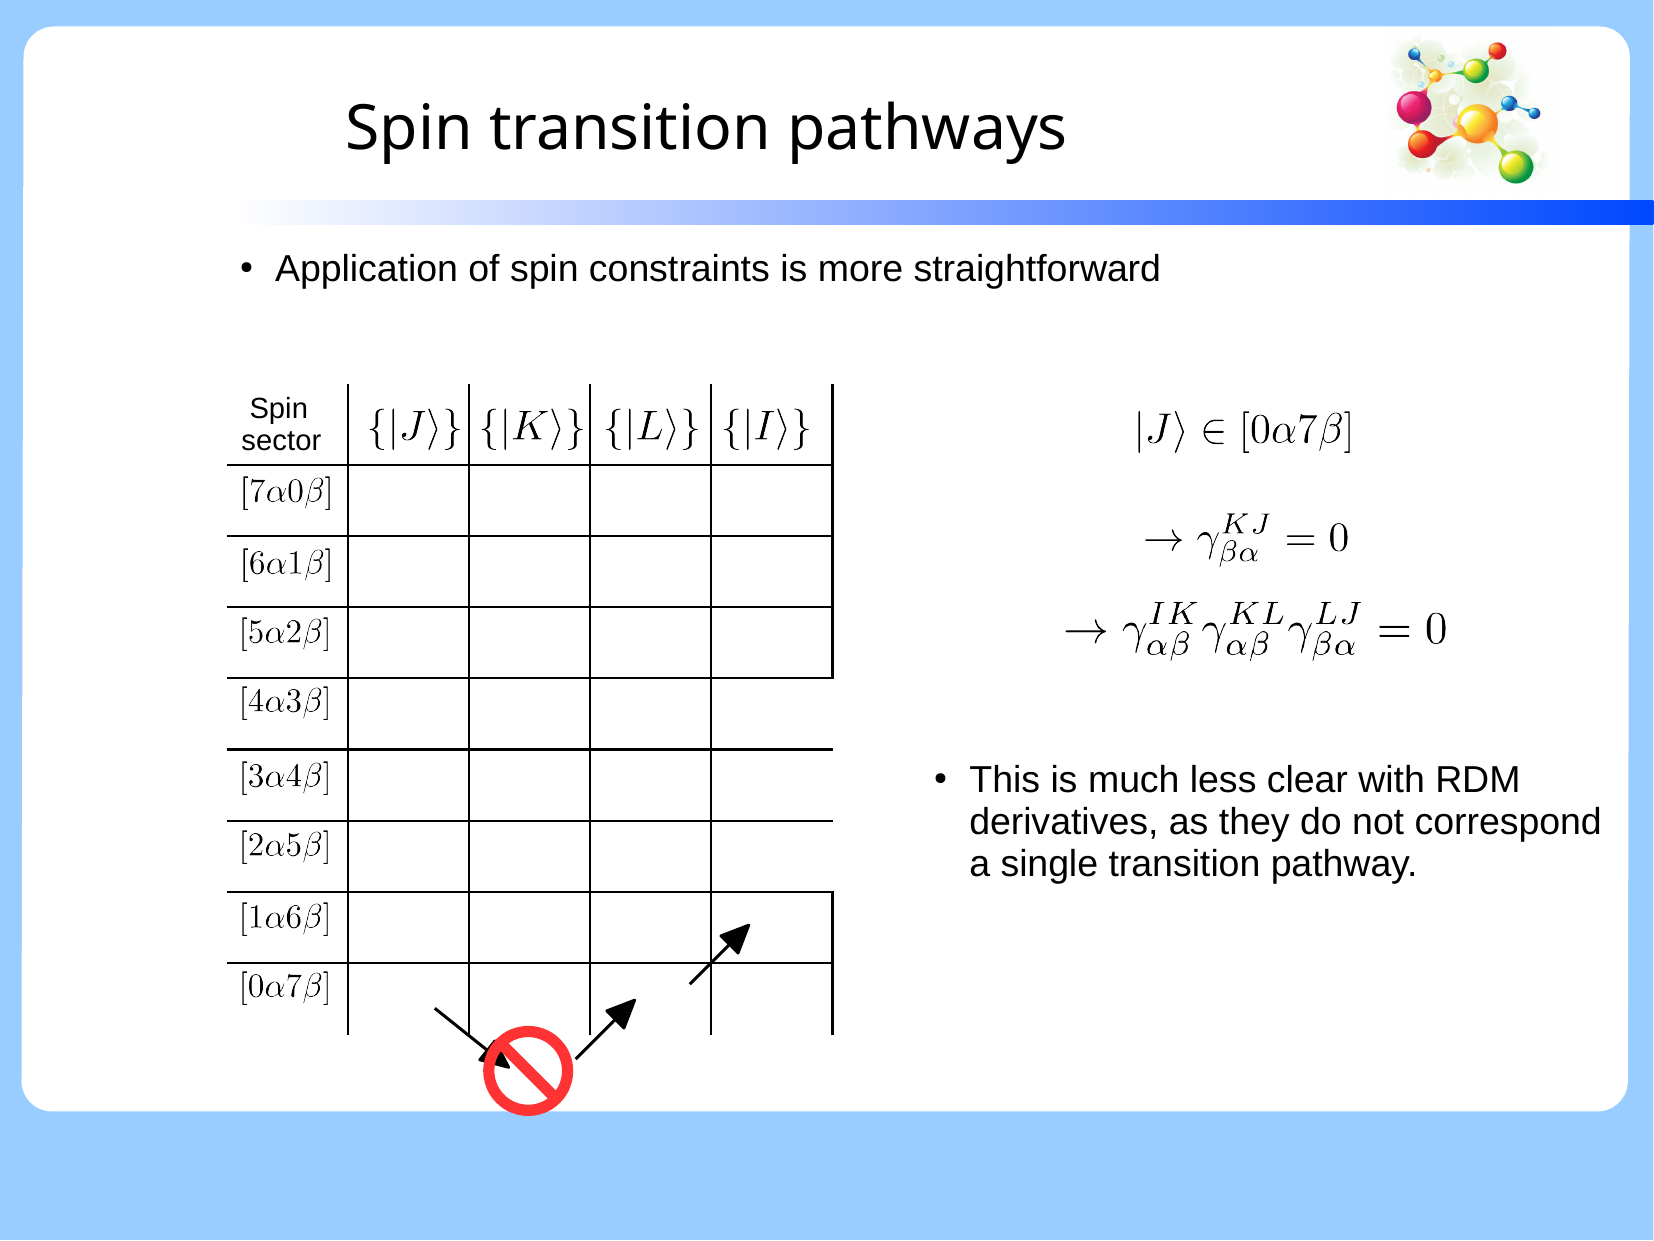

# Spin transition pathways
Application of spin constraints is more straightforward
| Spin sector | | | | |
| --- | --- | --- | --- | --- |
| | | | | |
| | | | | |
| | | | | |
| | | | | |
| | | | | |
| | | | | |
| | | | | |
| | | | | |
This is much less clear with RDM
derivatives, as they do not correspond
a single transition pathway.